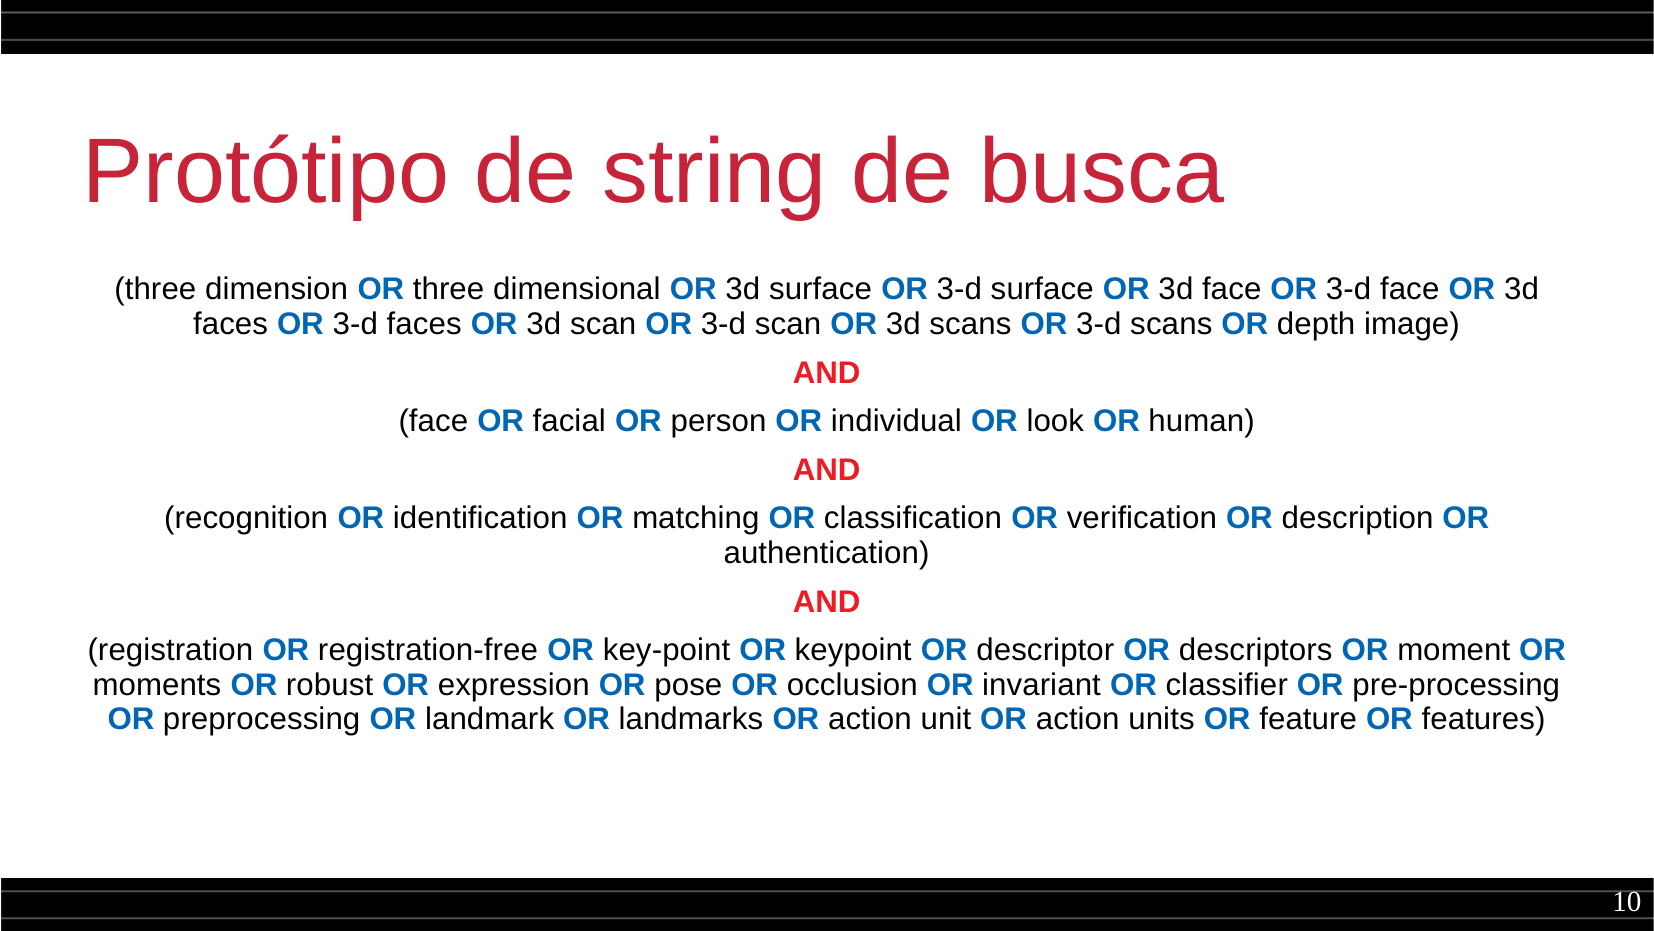

# Protótipo de string de busca
(three dimension OR three dimensional OR 3d surface OR 3-d surface OR 3d face OR 3-d face OR 3d faces OR 3-d faces OR 3d scan OR 3-d scan OR 3d scans OR 3-d scans OR depth image)
AND
(face OR facial OR person OR individual OR look OR human)
AND
(recognition OR identification OR matching OR classification OR verification OR description OR authentication)
AND
(registration OR registration-free OR key-point OR keypoint OR descriptor OR descriptors OR moment OR moments OR robust OR expression OR pose OR occlusion OR invariant OR classifier OR pre-processing OR preprocessing OR landmark OR landmarks OR action unit OR action units OR feature OR features)